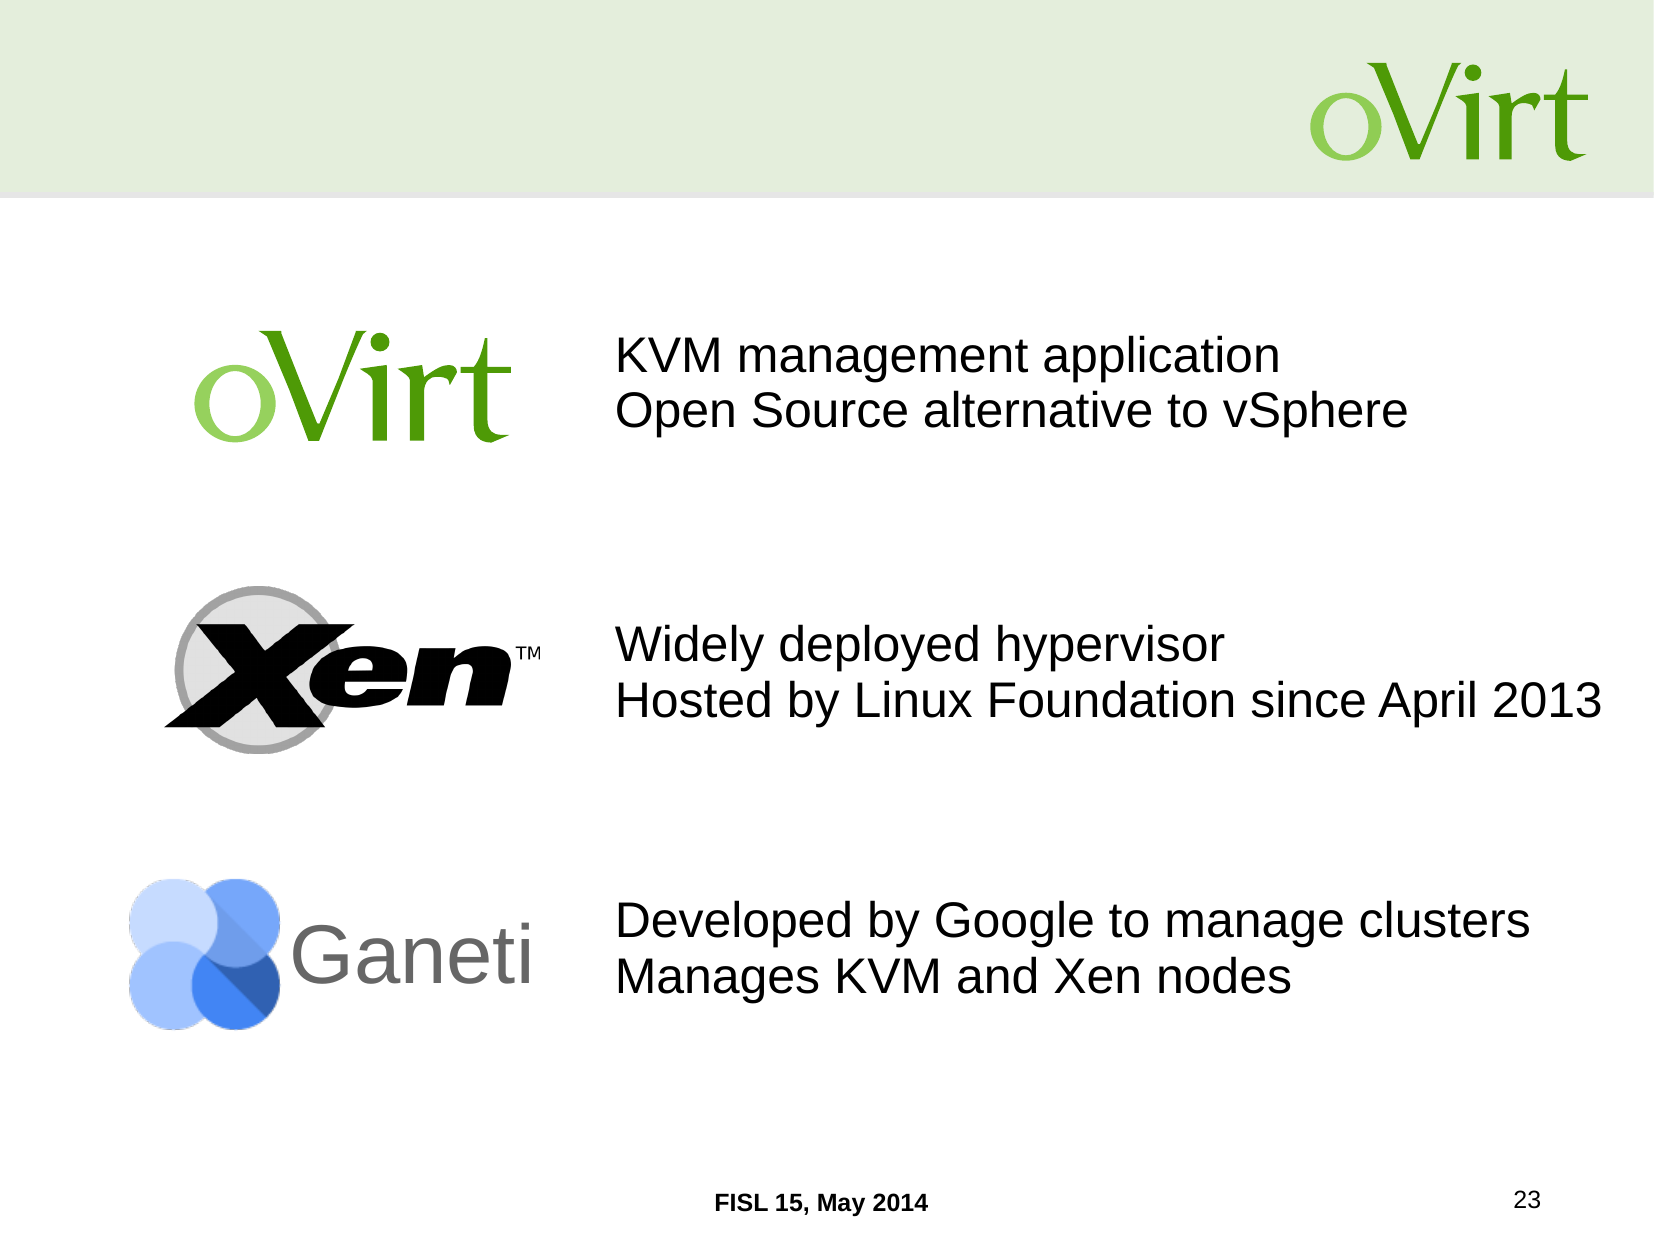

KVM management application
Open Source alternative to vSphere
Widely deployed hypervisor
Hosted by Linux Foundation since April 2013
Ganeti
Developed by Google to manage clusters
Manages KVM and Xen nodes